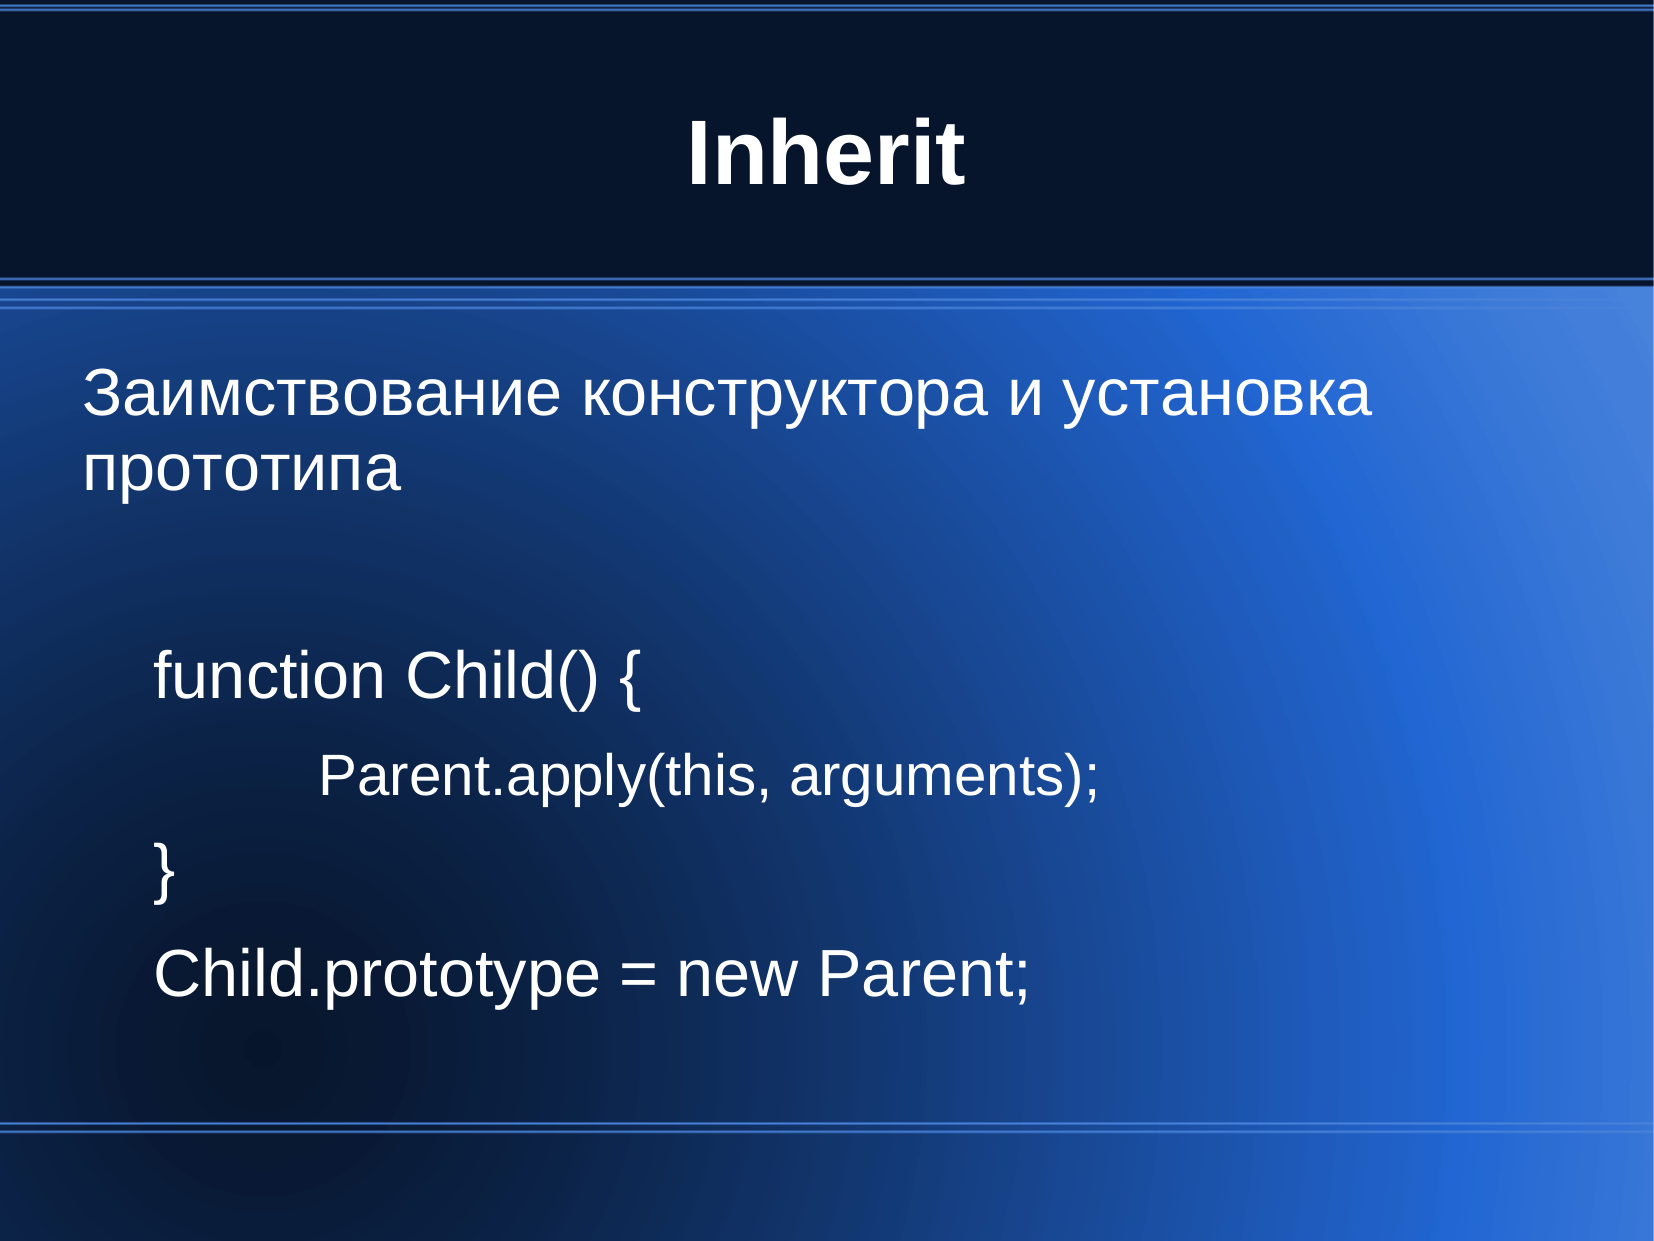

# Inherit
Заимствование конструктора и установка прототипа
function Child() {
Parent.apply(this, arguments);
}
Child.prototype = new Parent;